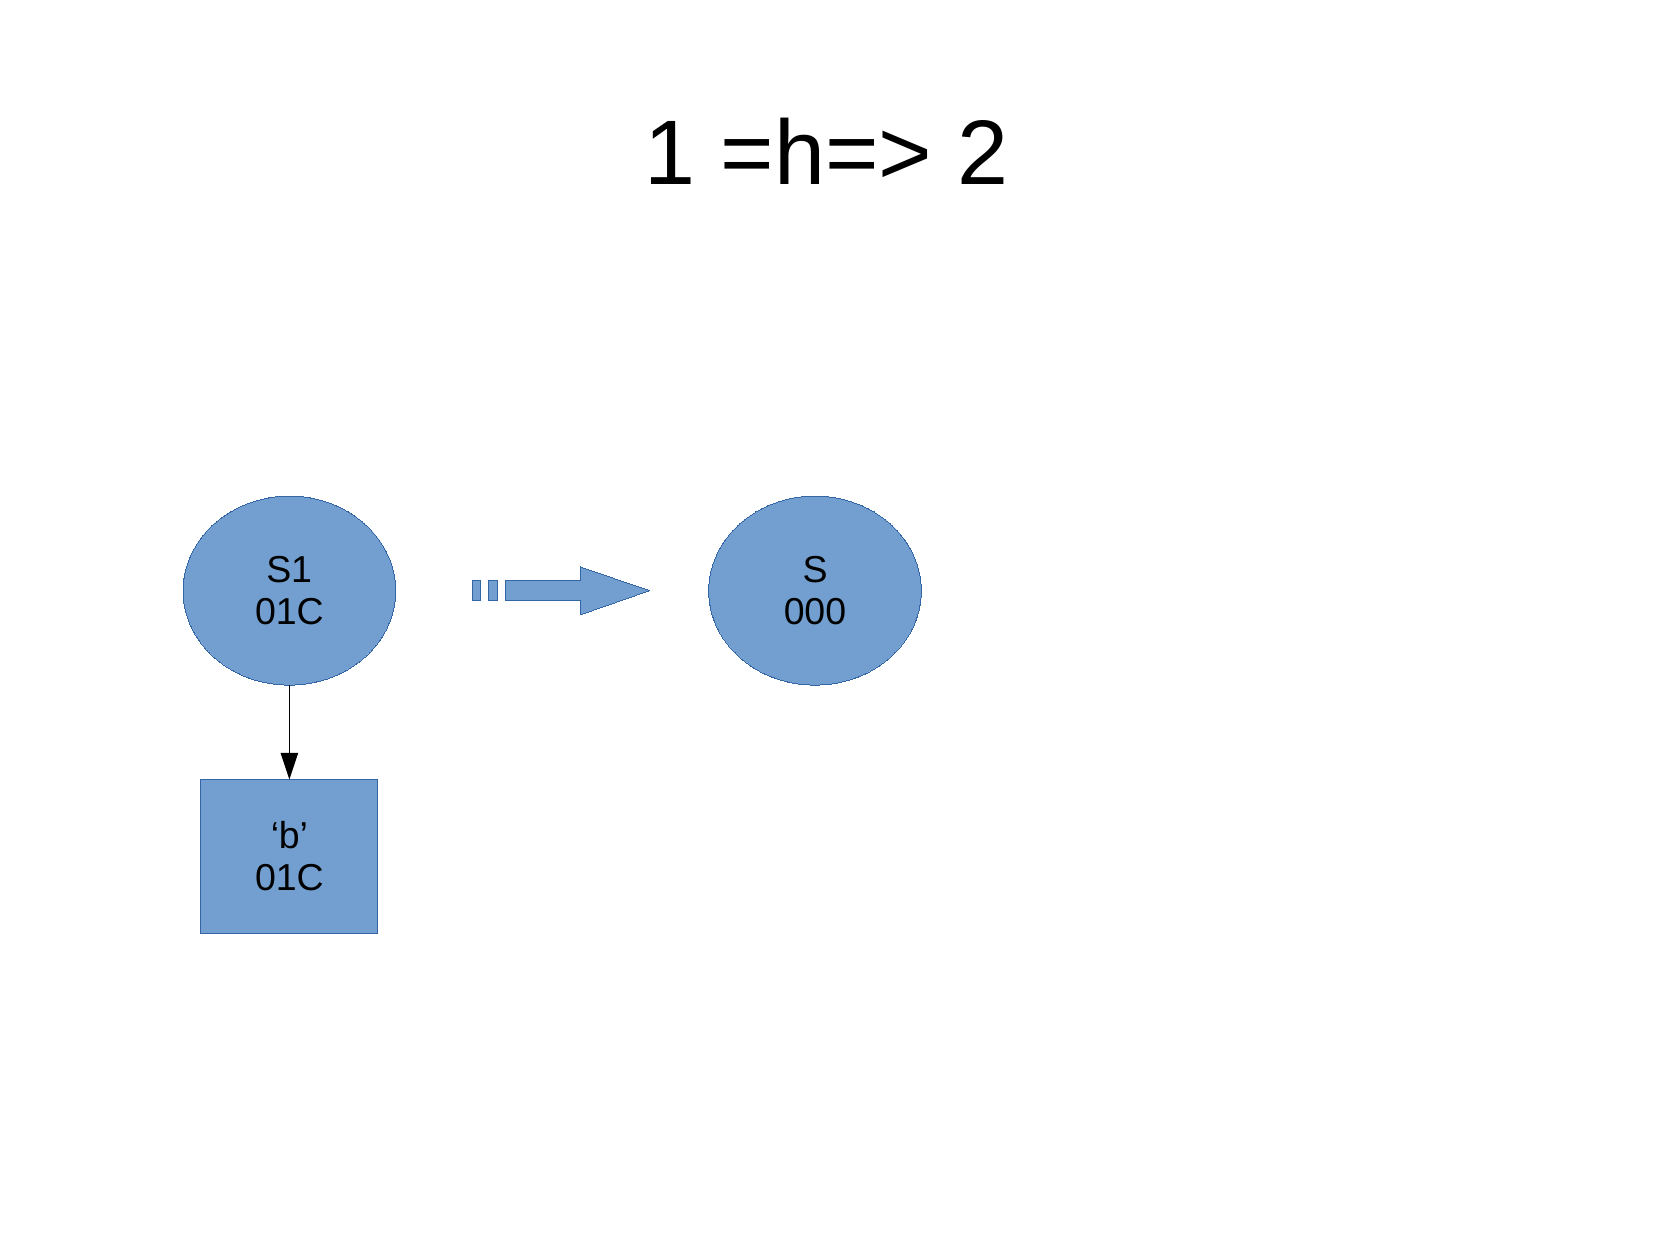

# 1 =h=> 2
S1
01C
S
000
‘b’
01C